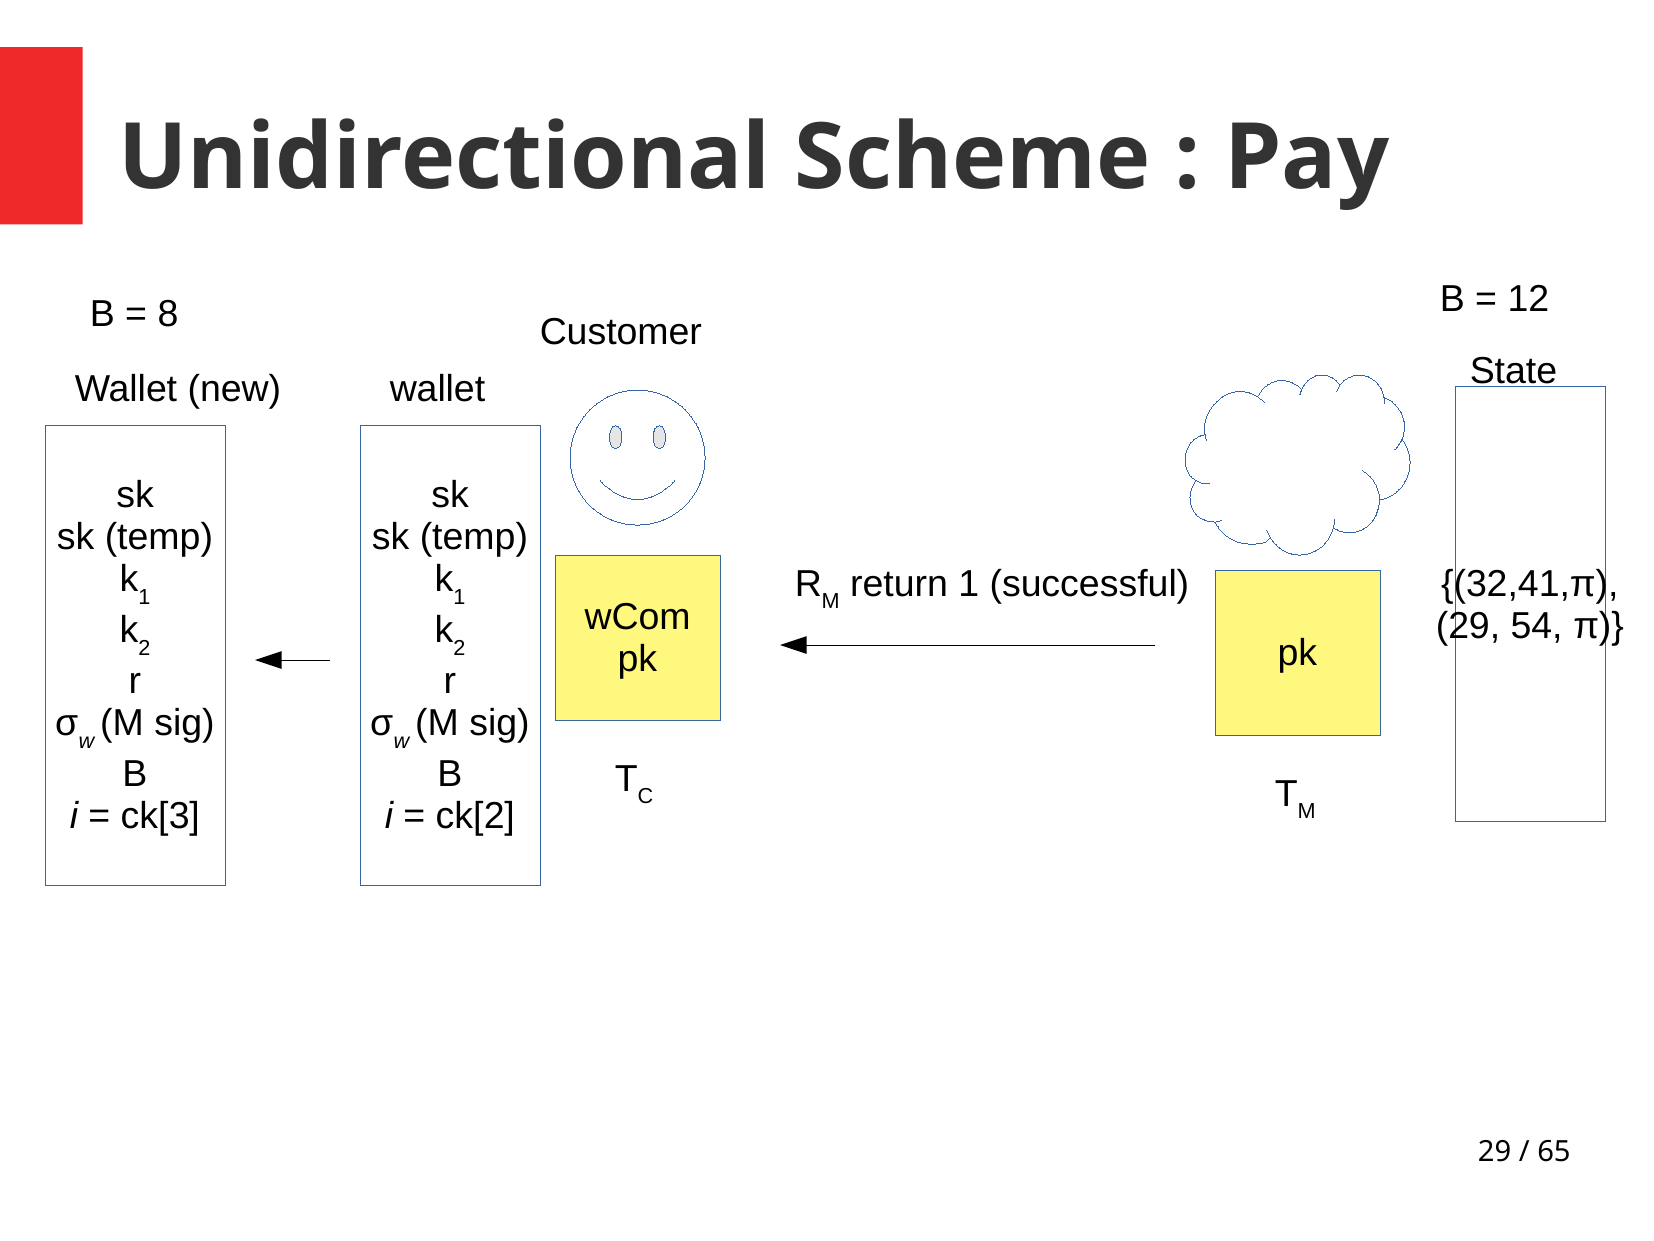

# Unidirectional Scheme : Pay
B = 12
B = 8
Customer
State
Wallet (new)
wallet
{(32,41,π),
(29, 54, π)}
sk
sk (temp)
k1
k2
r
σw (M sig)
B
i = ck[3]
sk
sk (temp)
k1
k2
r
σw (M sig)
B
i = ck[2]
wCom
pk
RM return 1 (successful)
pk
TC
TM
29